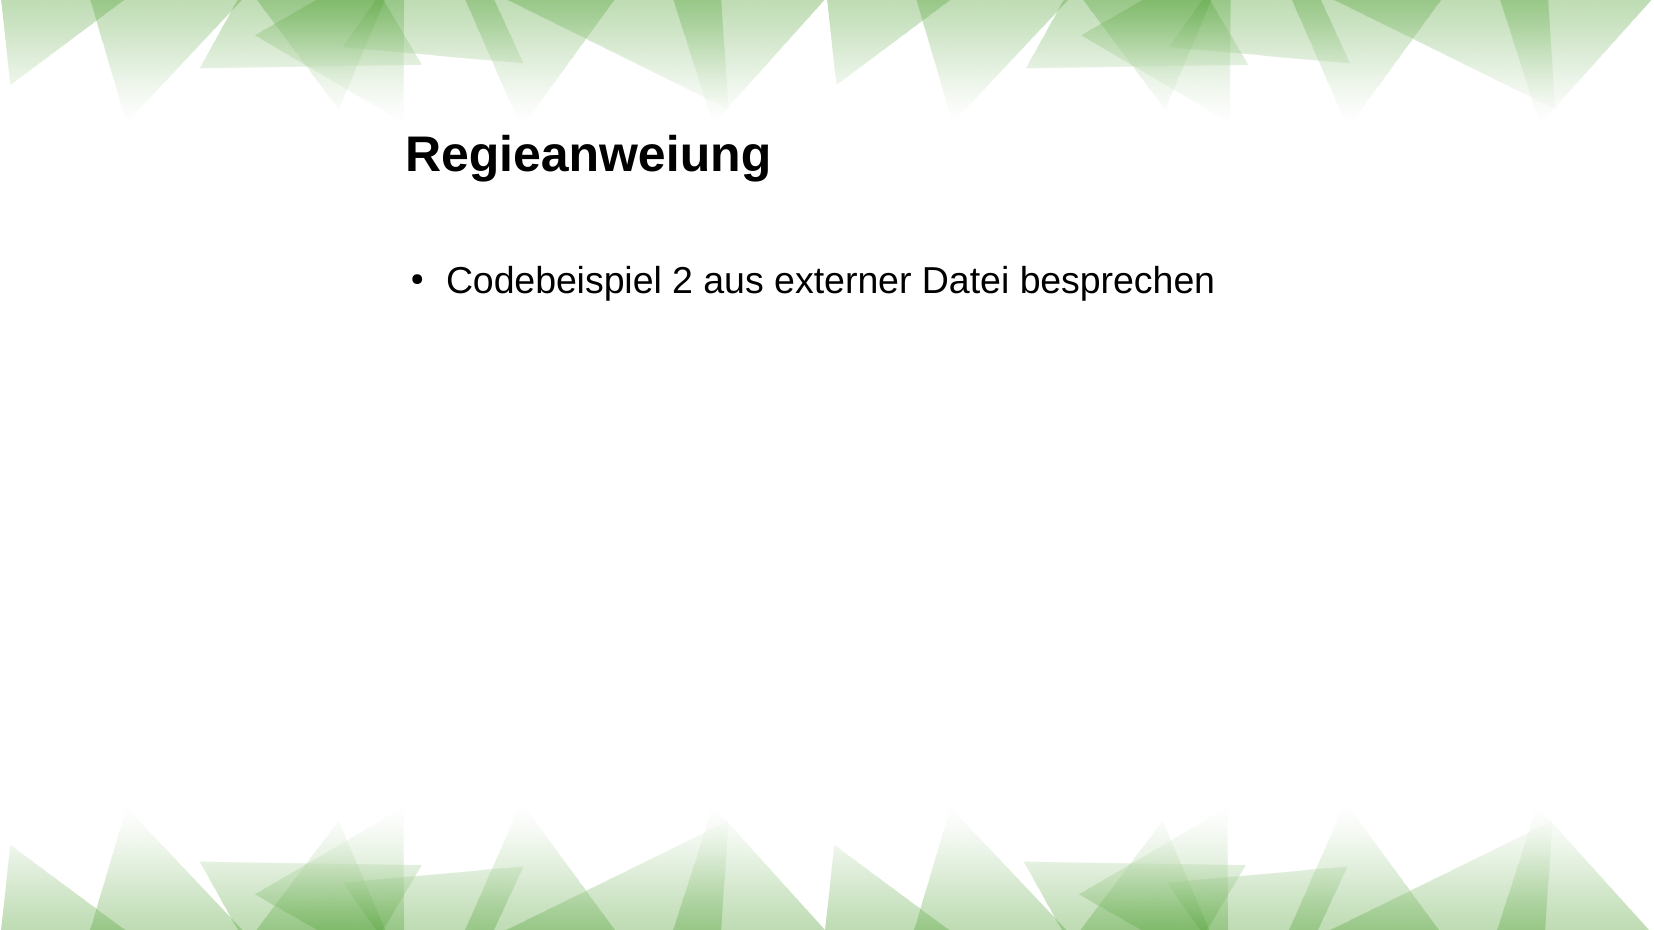

# Regieanweiung
Codebeispiel 2 aus externer Datei besprechen